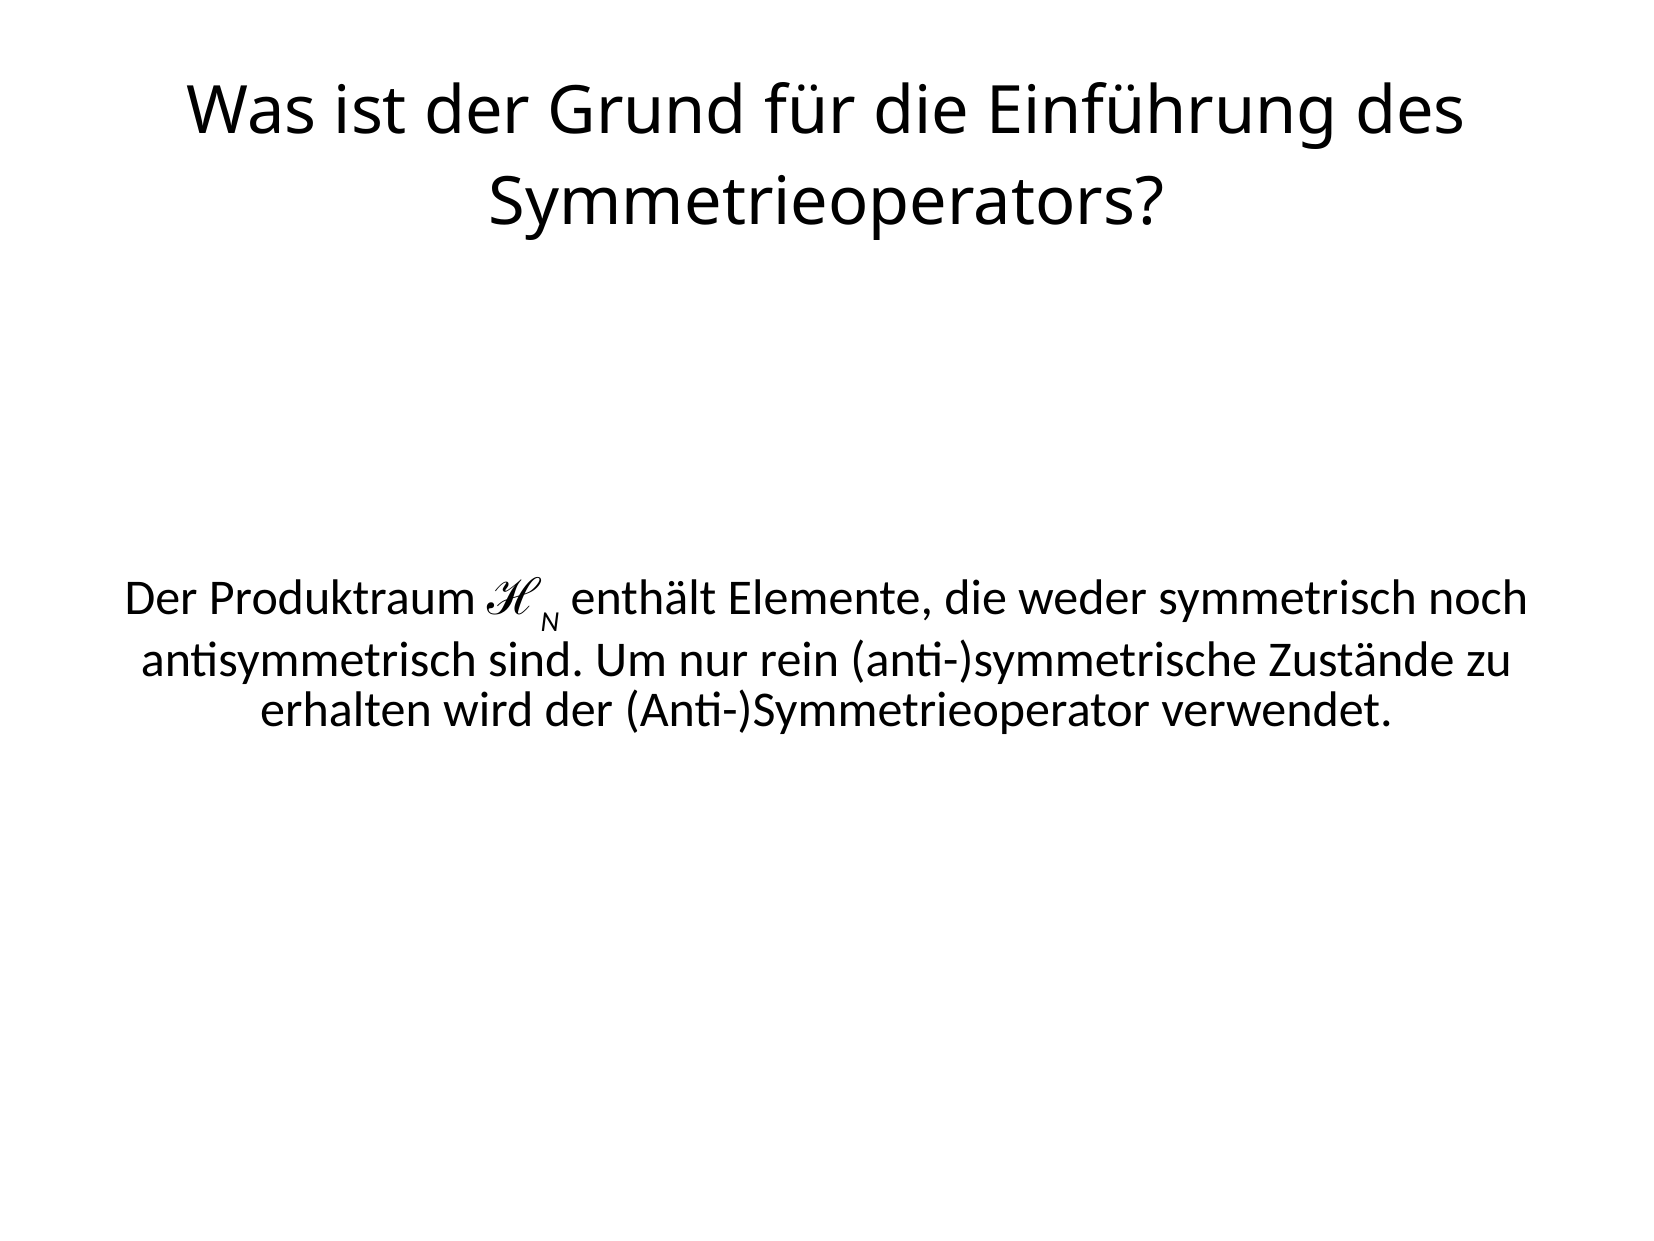

# Was ist der Grund für die Einführung des Symmetrieoperators?
Der Produktraum ℋN enthält Elemente, die weder symmetrisch noch antisymmetrisch sind. Um nur rein (anti-)symmetrische Zustände zu erhalten wird der (Anti-)Symmetrieoperator verwendet.